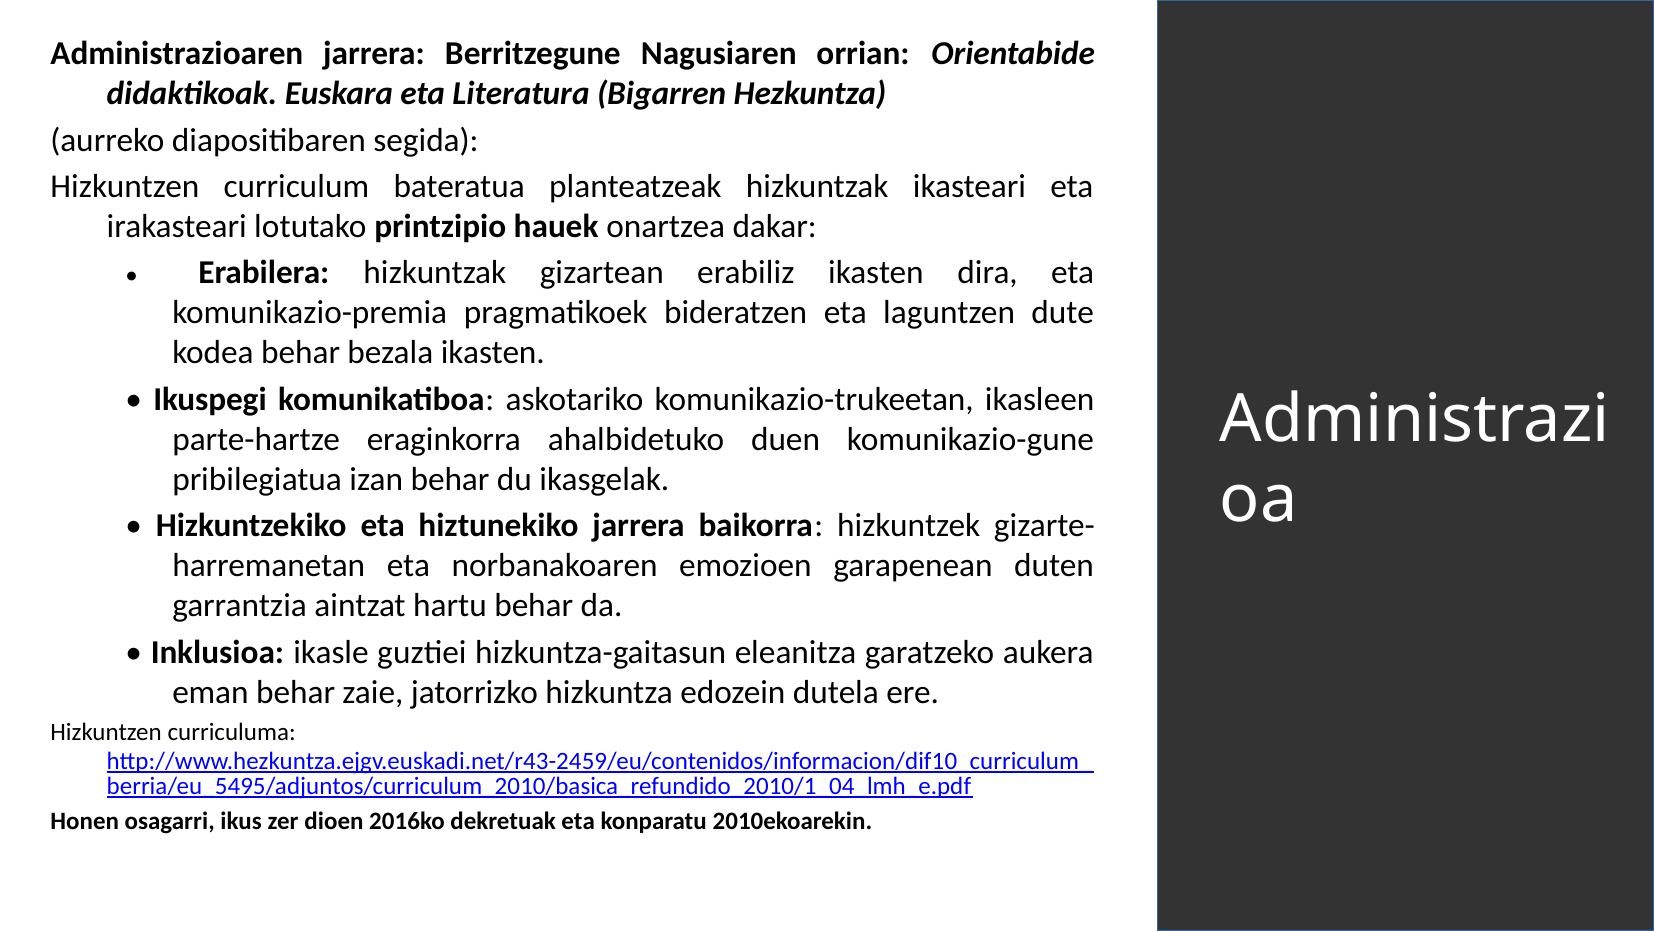

# Administrazioaren jarrera: Berritzegune Nagusiaren orrian: Orientabide didaktikoak. Euskara eta Literatura (Bigarren Hezkuntza)
(aurreko diapositibaren segida):
Hizkuntzen curriculum bateratua planteatzeak hizkuntzak ikasteari eta irakasteari lotutako printzipio hauek onartzea dakar:
• 	Erabilera: hizkuntzak gizartean erabiliz ikasten dira, eta komunikazio-premia pragmatikoek bideratzen eta laguntzen dute kodea behar bezala ikasten.
• Ikuspegi komunikatiboa: askotariko komunikazio-trukeetan, ikasleen parte-hartze eraginkorra ahalbidetuko duen komunikazio-gune pribilegiatua izan behar du ikasgelak.
• Hizkuntzekiko eta hiztunekiko jarrera baikorra: hizkuntzek gizarte-harremanetan eta norbanakoaren emozioen garapenean duten garrantzia aintzat hartu behar da.
• Inklusioa: ikasle guztiei hizkuntza-gaitasun eleanitza garatzeko aukera eman behar zaie, jatorrizko hizkuntza edozein dutela ere.
Hizkuntzen curriculuma: http://www.hezkuntza.ejgv.euskadi.net/r43-2459/eu/contenidos/informacion/dif10_curriculum_berria/eu_5495/adjuntos/curriculum_2010/basica_refundido_2010/1_04_lmh_e.pdf
Honen osagarri, ikus zer dioen 2016ko dekretuak eta konparatu 2010ekoarekin.
Administrazioa